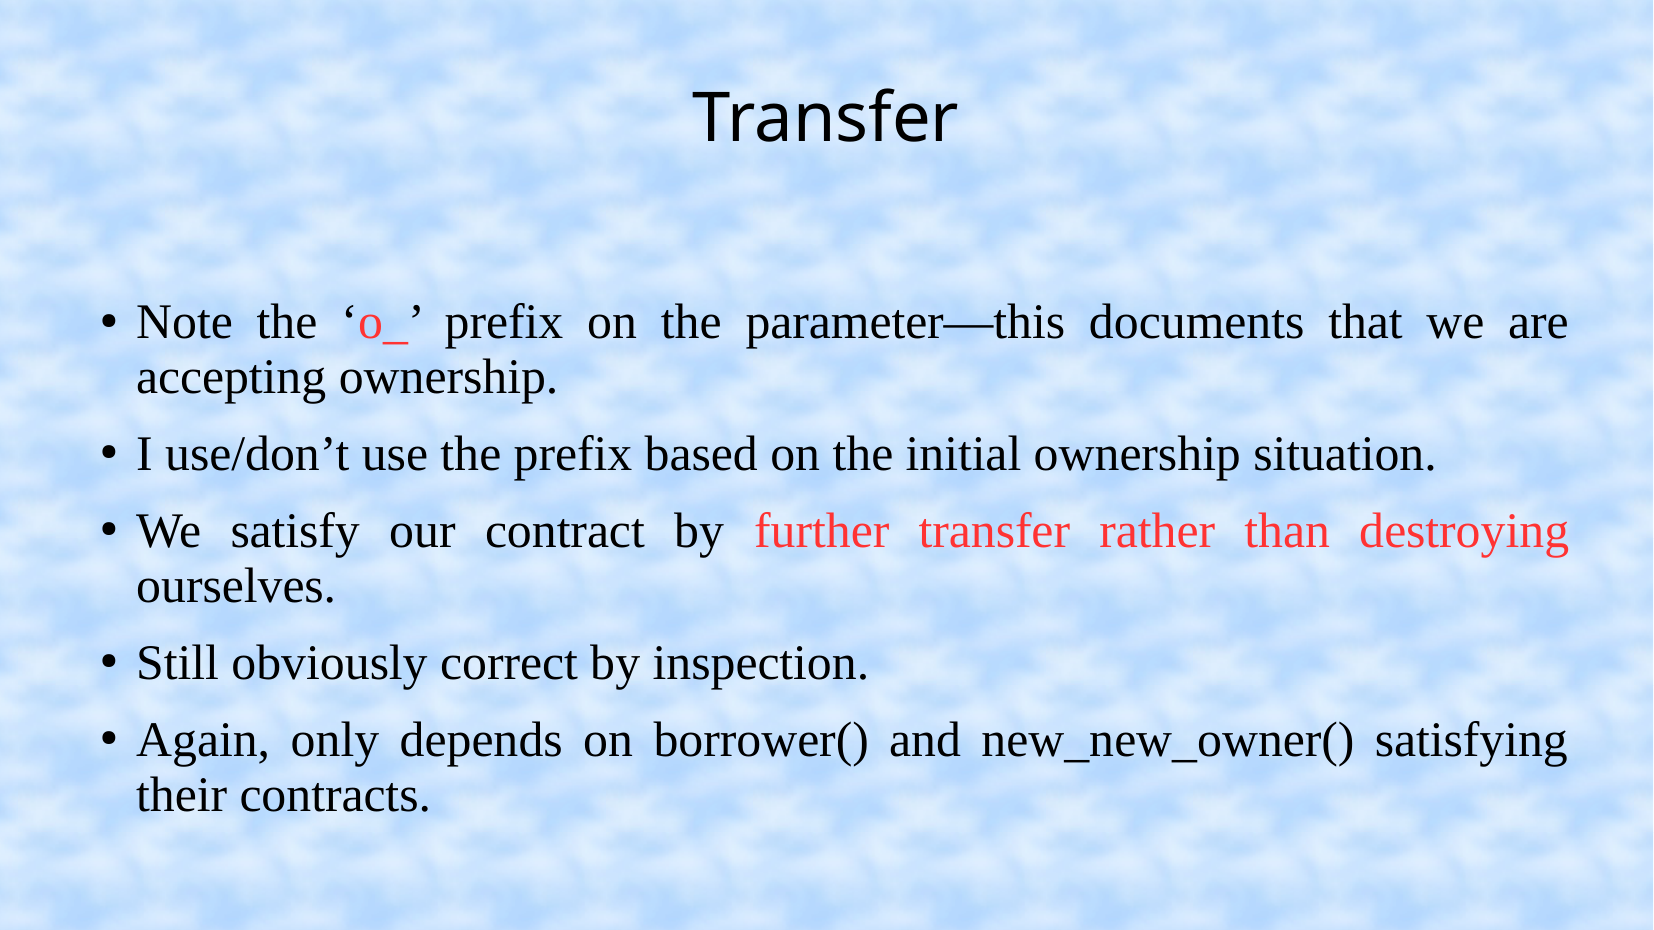

# Transfer
Note the ‘o_’ prefix on the parameter—this documents that we are accepting ownership.
I use/don’t use the prefix based on the initial ownership situation.
We satisfy our contract by further transfer rather than destroying ourselves.
Still obviously correct by inspection.
Again, only depends on borrower() and new_new_owner() satisfying their contracts.